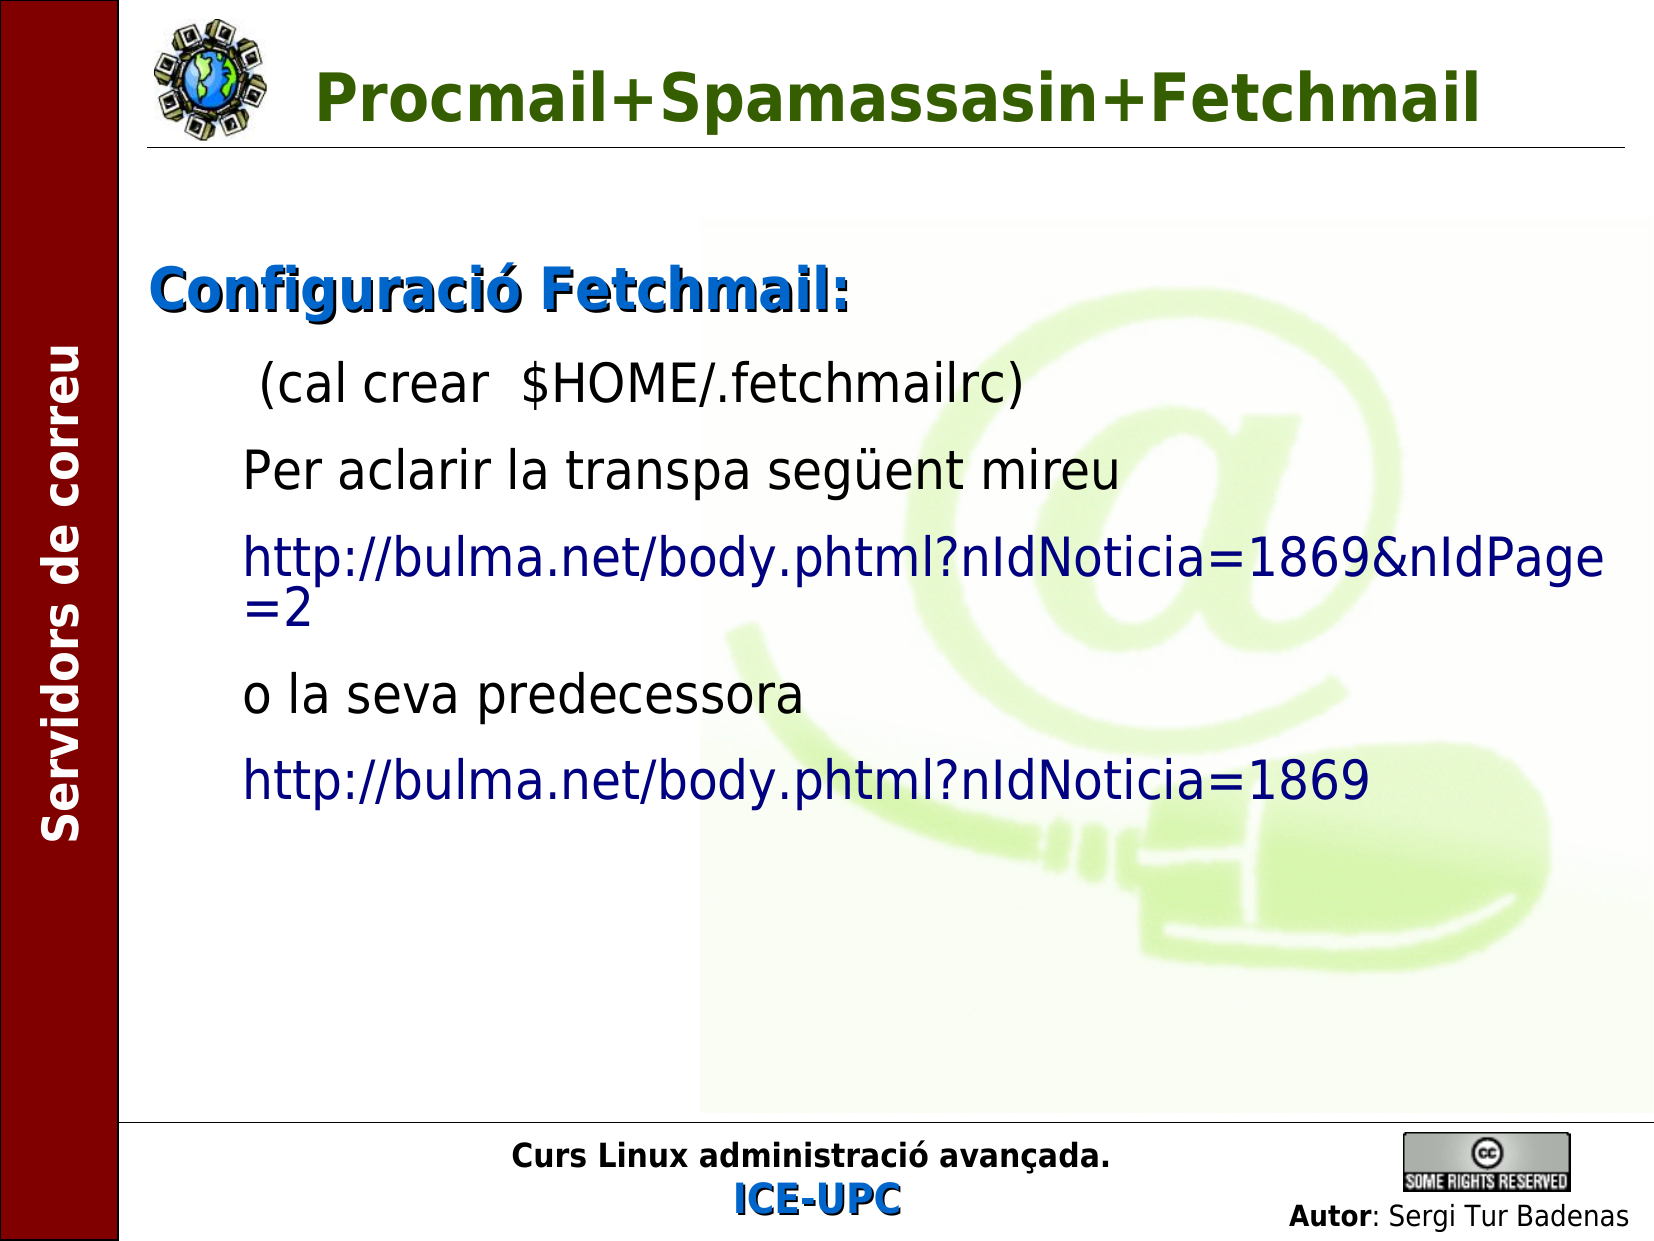

# Procmail+Spamassasin+Fetchmail
Configuració Fetchmail:
 (cal crear $HOME/.fetchmailrc)
Per aclarir la transpa següent mireu
http://bulma.net/body.phtml?nIdNoticia=1869&nIdPage=2
o la seva predecessora
http://bulma.net/body.phtml?nIdNoticia=1869